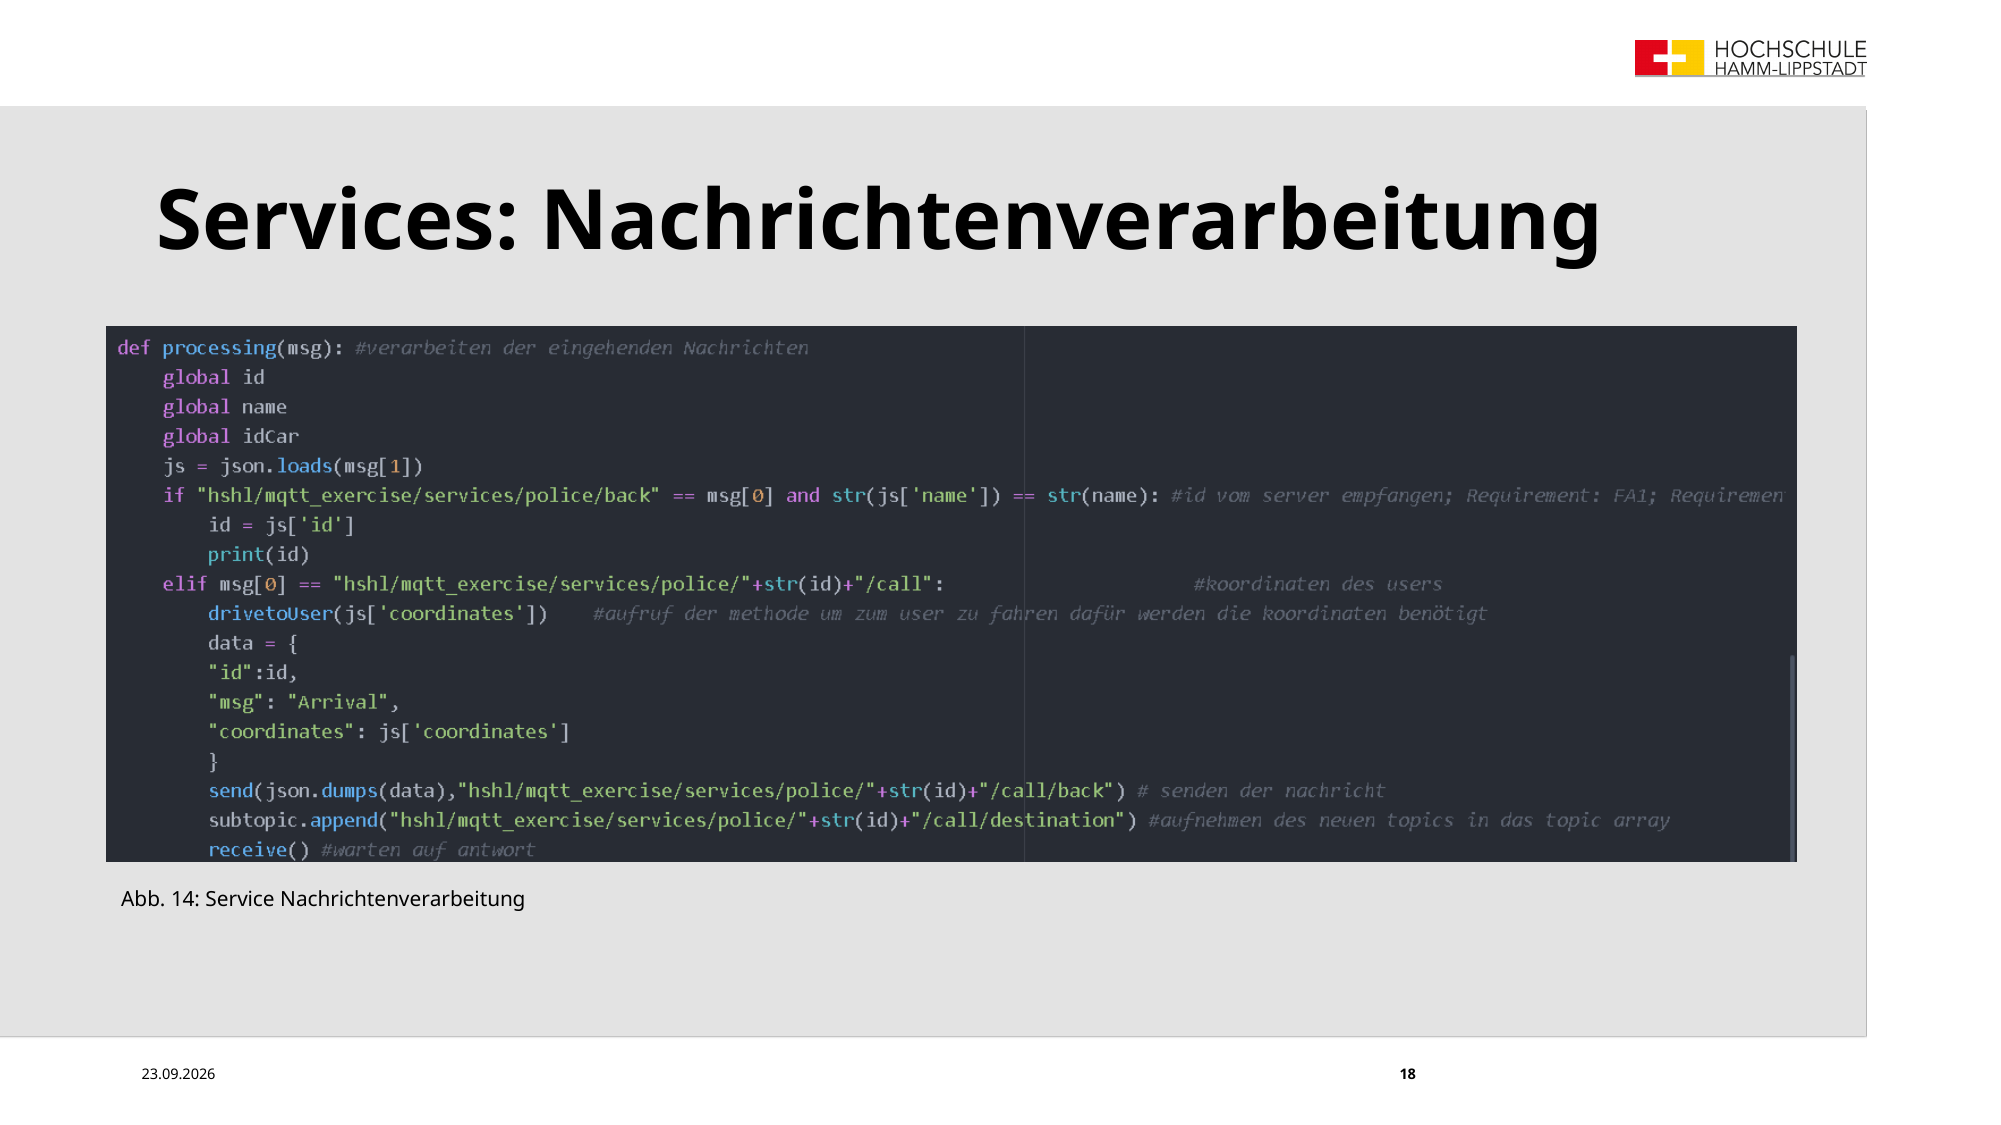

# Services: Nachrichtenverarbeitung
Abb. 14: Service Nachrichtenverarbeitung
18